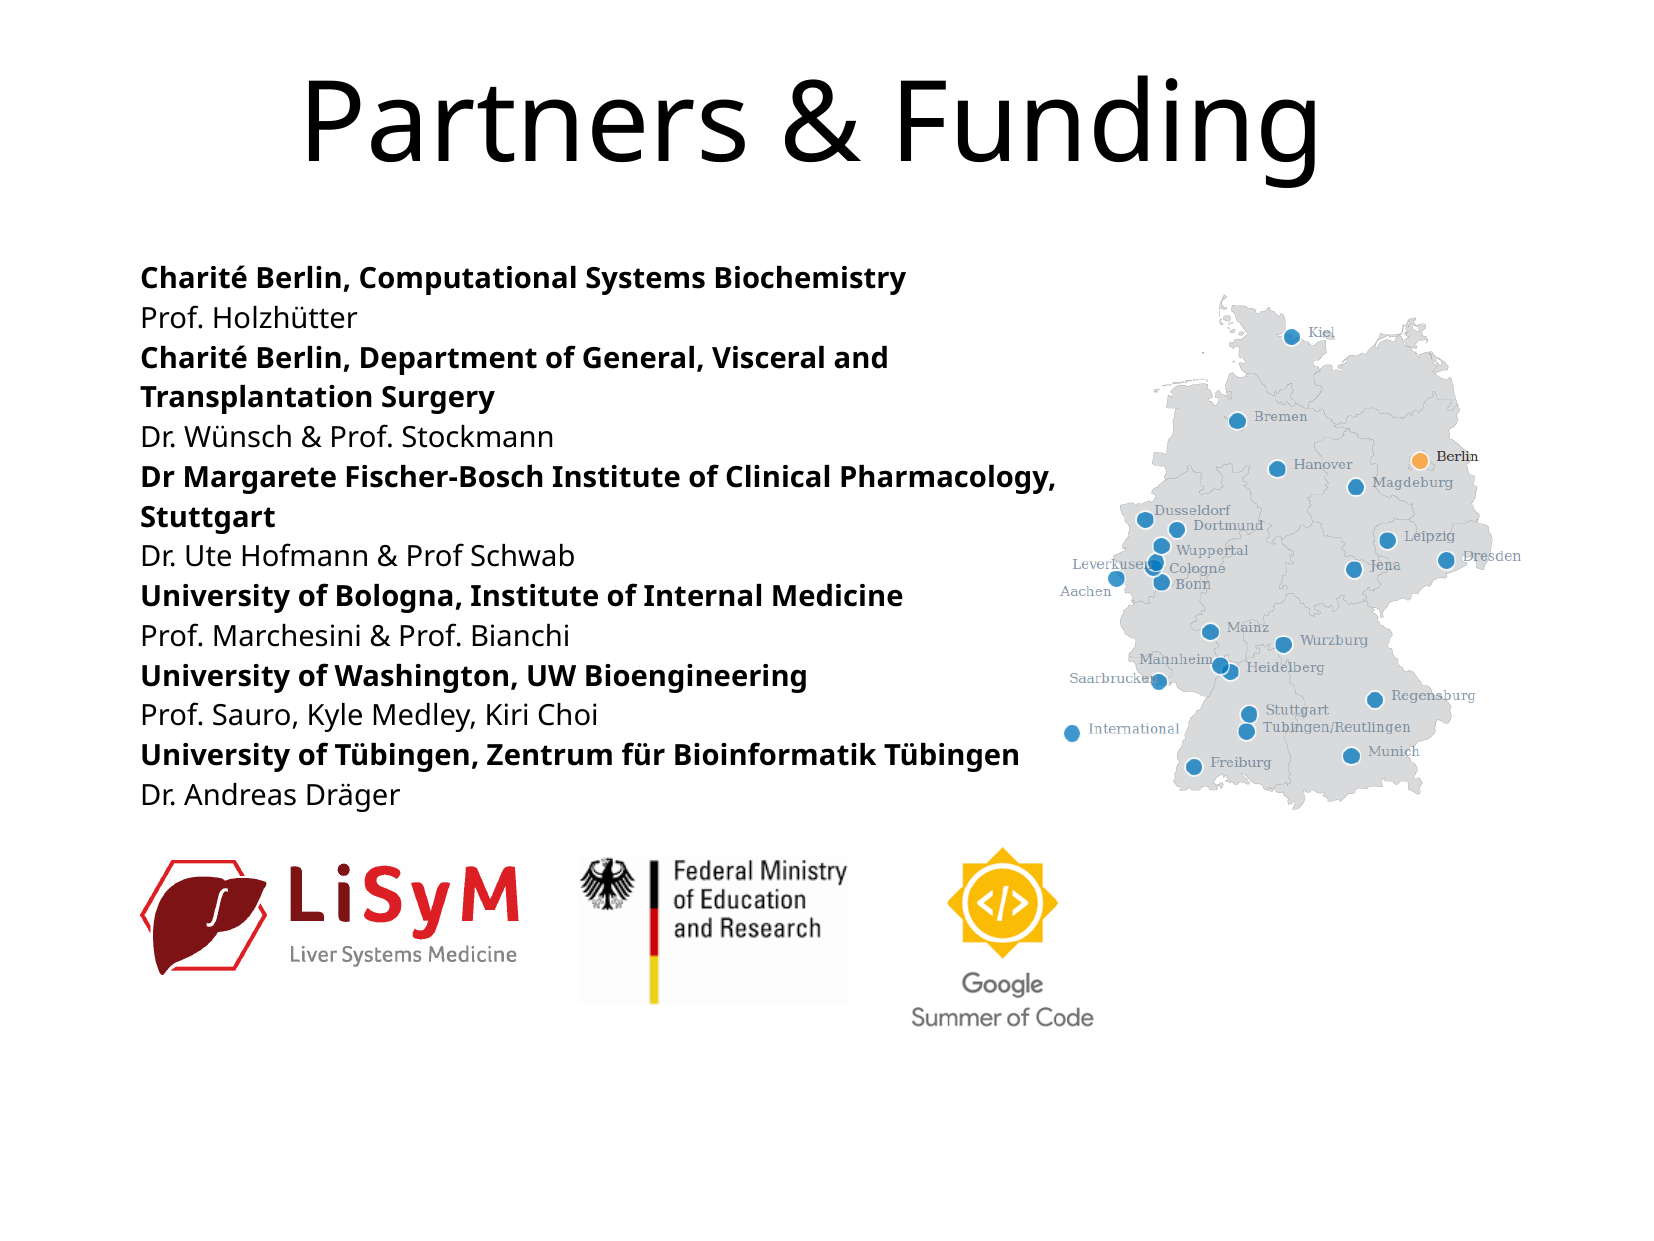

# Partners & Funding
Charité Berlin, Computational Systems Biochemistry
Prof. Holzhütter
Charité Berlin, Department of General, Visceral and Transplantation Surgery
Dr. Wünsch & Prof. Stockmann
Dr Margarete Fischer-Bosch Institute of Clinical Pharmacology, Stuttgart
Dr. Ute Hofmann & Prof Schwab
University of Bologna, Institute of Internal Medicine
Prof. Marchesini & Prof. Bianchi
University of Washington, UW Bioengineering
Prof. Sauro, Kyle Medley, Kiri Choi
University of Tübingen, Zentrum für Bioinformatik Tübingen
Dr. Andreas Dräger